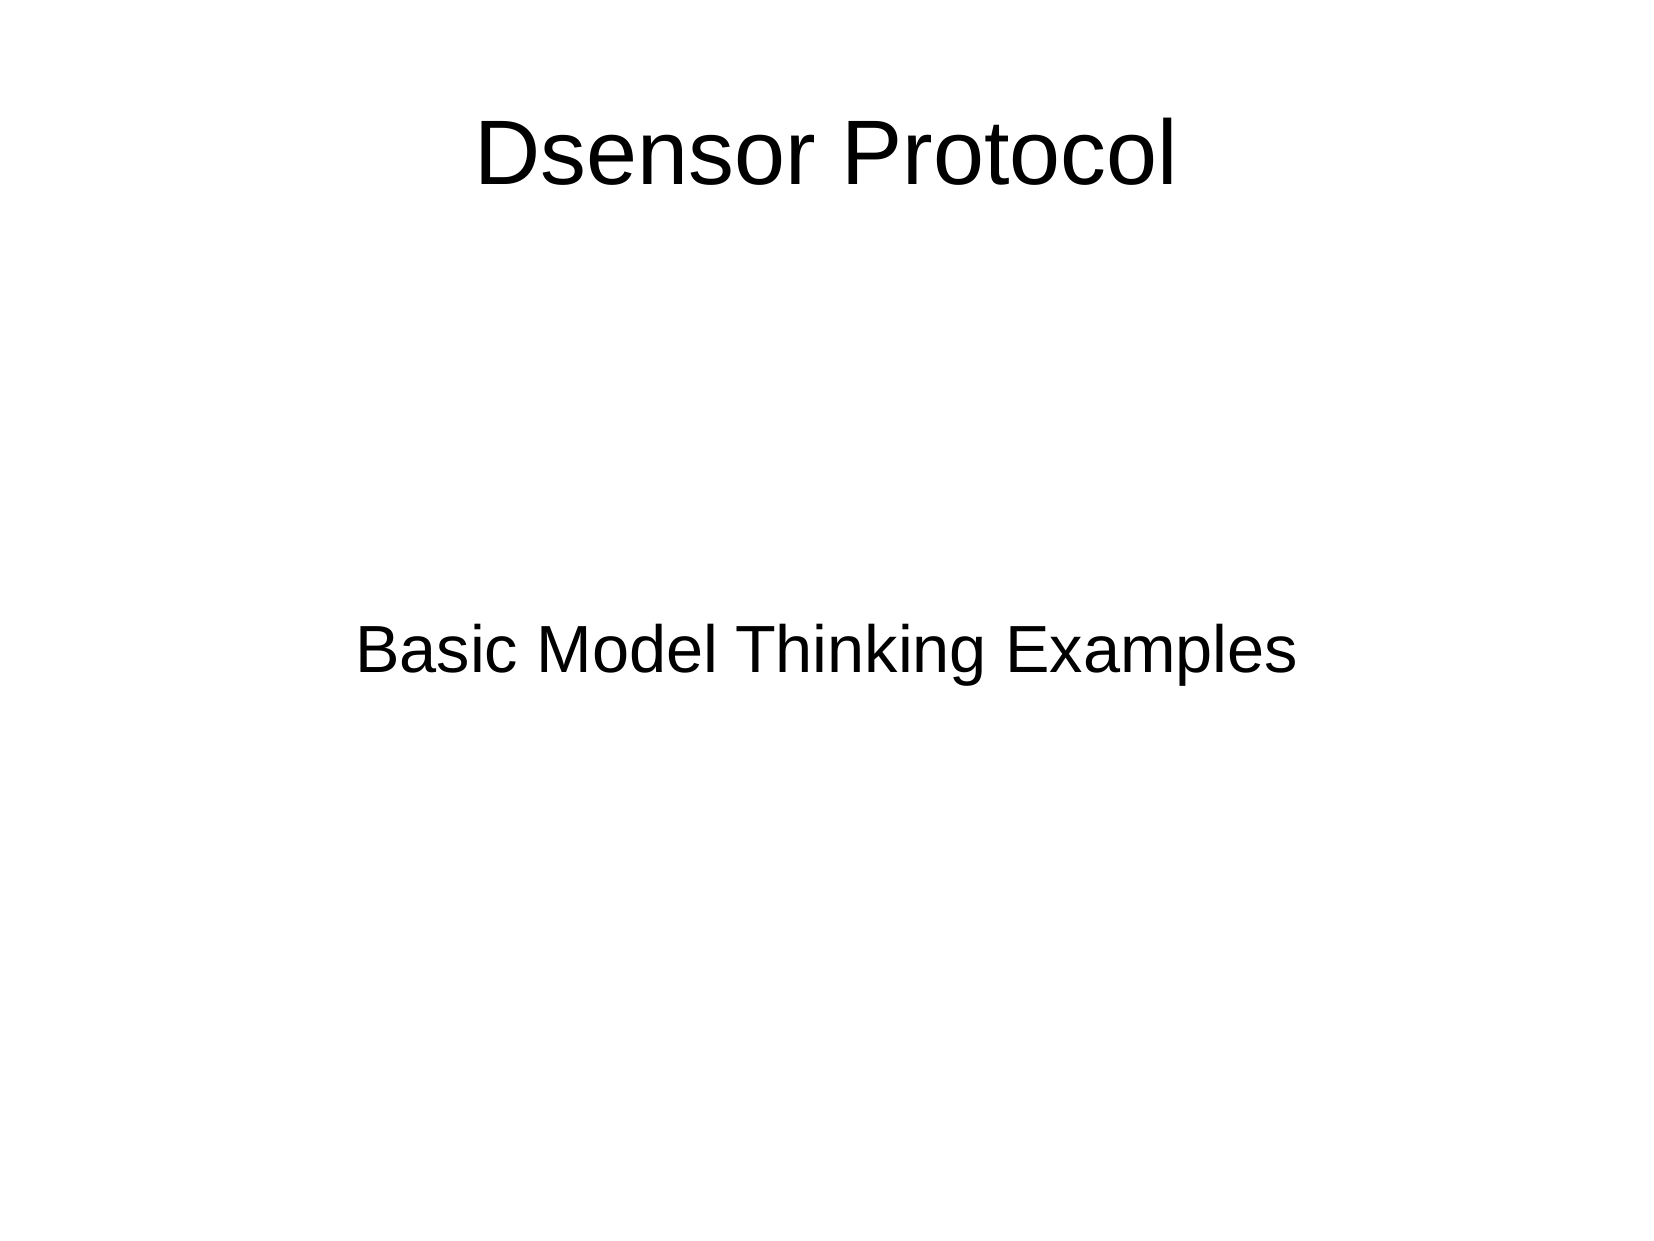

# Dsensor Protocol
Basic Model Thinking Examples